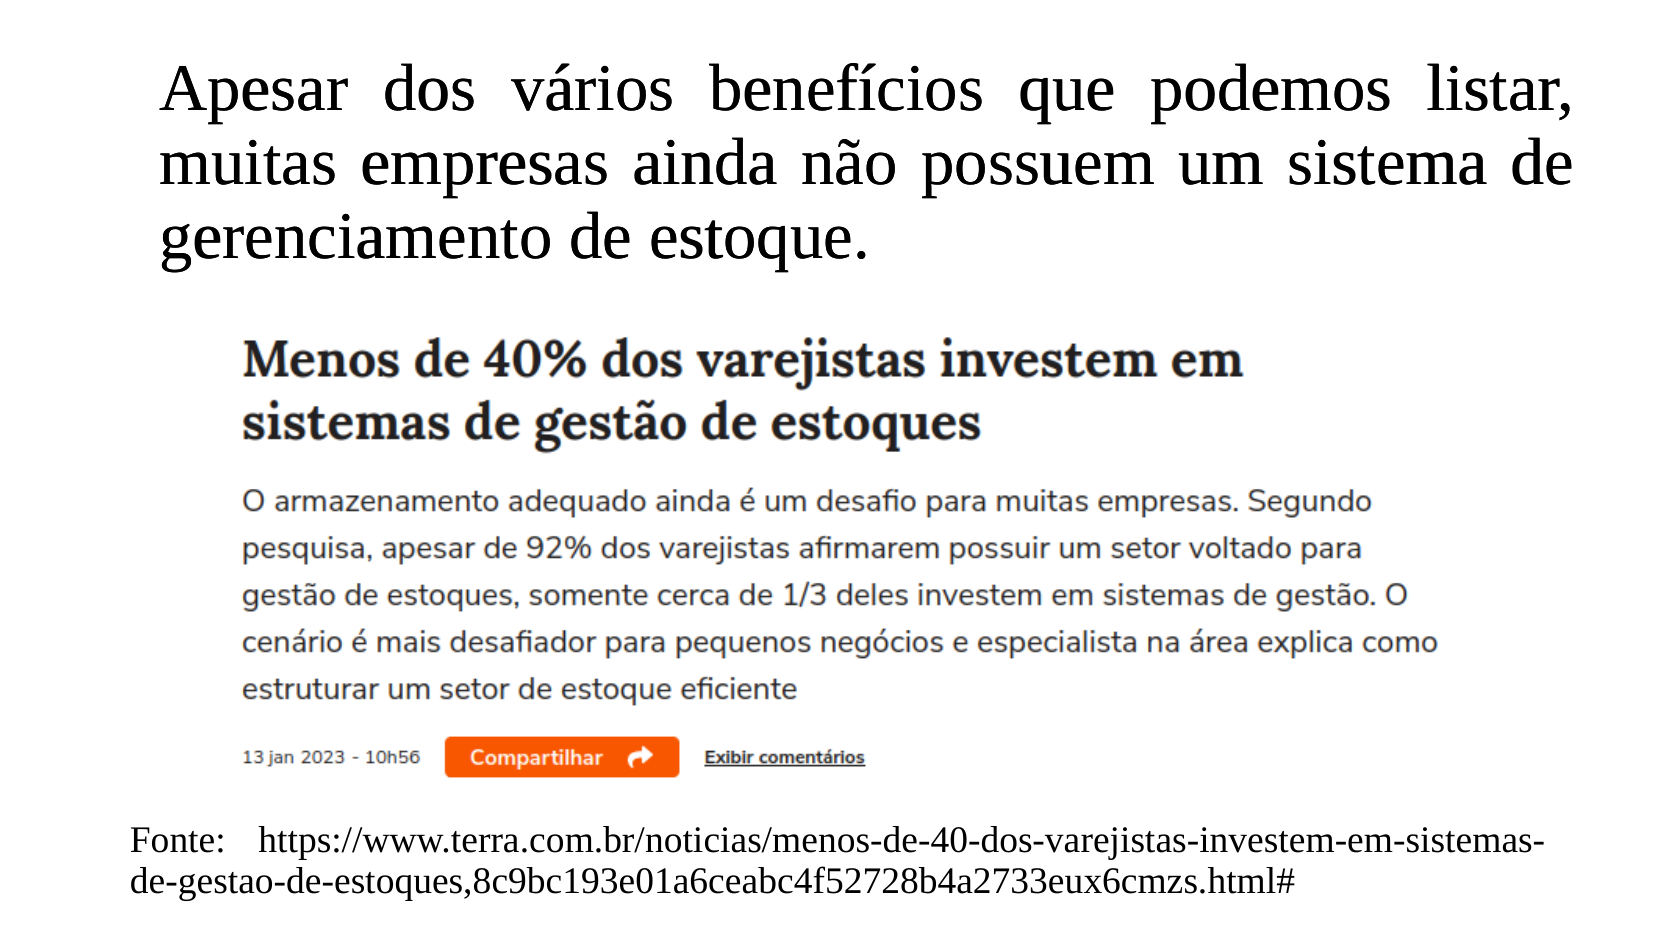

# Apesar dos vários benefícios que podemos listar, muitas empresas ainda não possuem um sistema de gerenciamento de estoque.
Apesar dos vários benefícios que podemos listar, muitas empresas ainda não possuem um sistema de gerenciamento de estoque.
Fonte: https://www.terra.com.br/noticias/menos-de-40-dos-varejistas-investem-em-sistemas-de-gestao-de-estoques,8c9bc193e01a6ceabc4f52728b4a2733eux6cmzs.html#